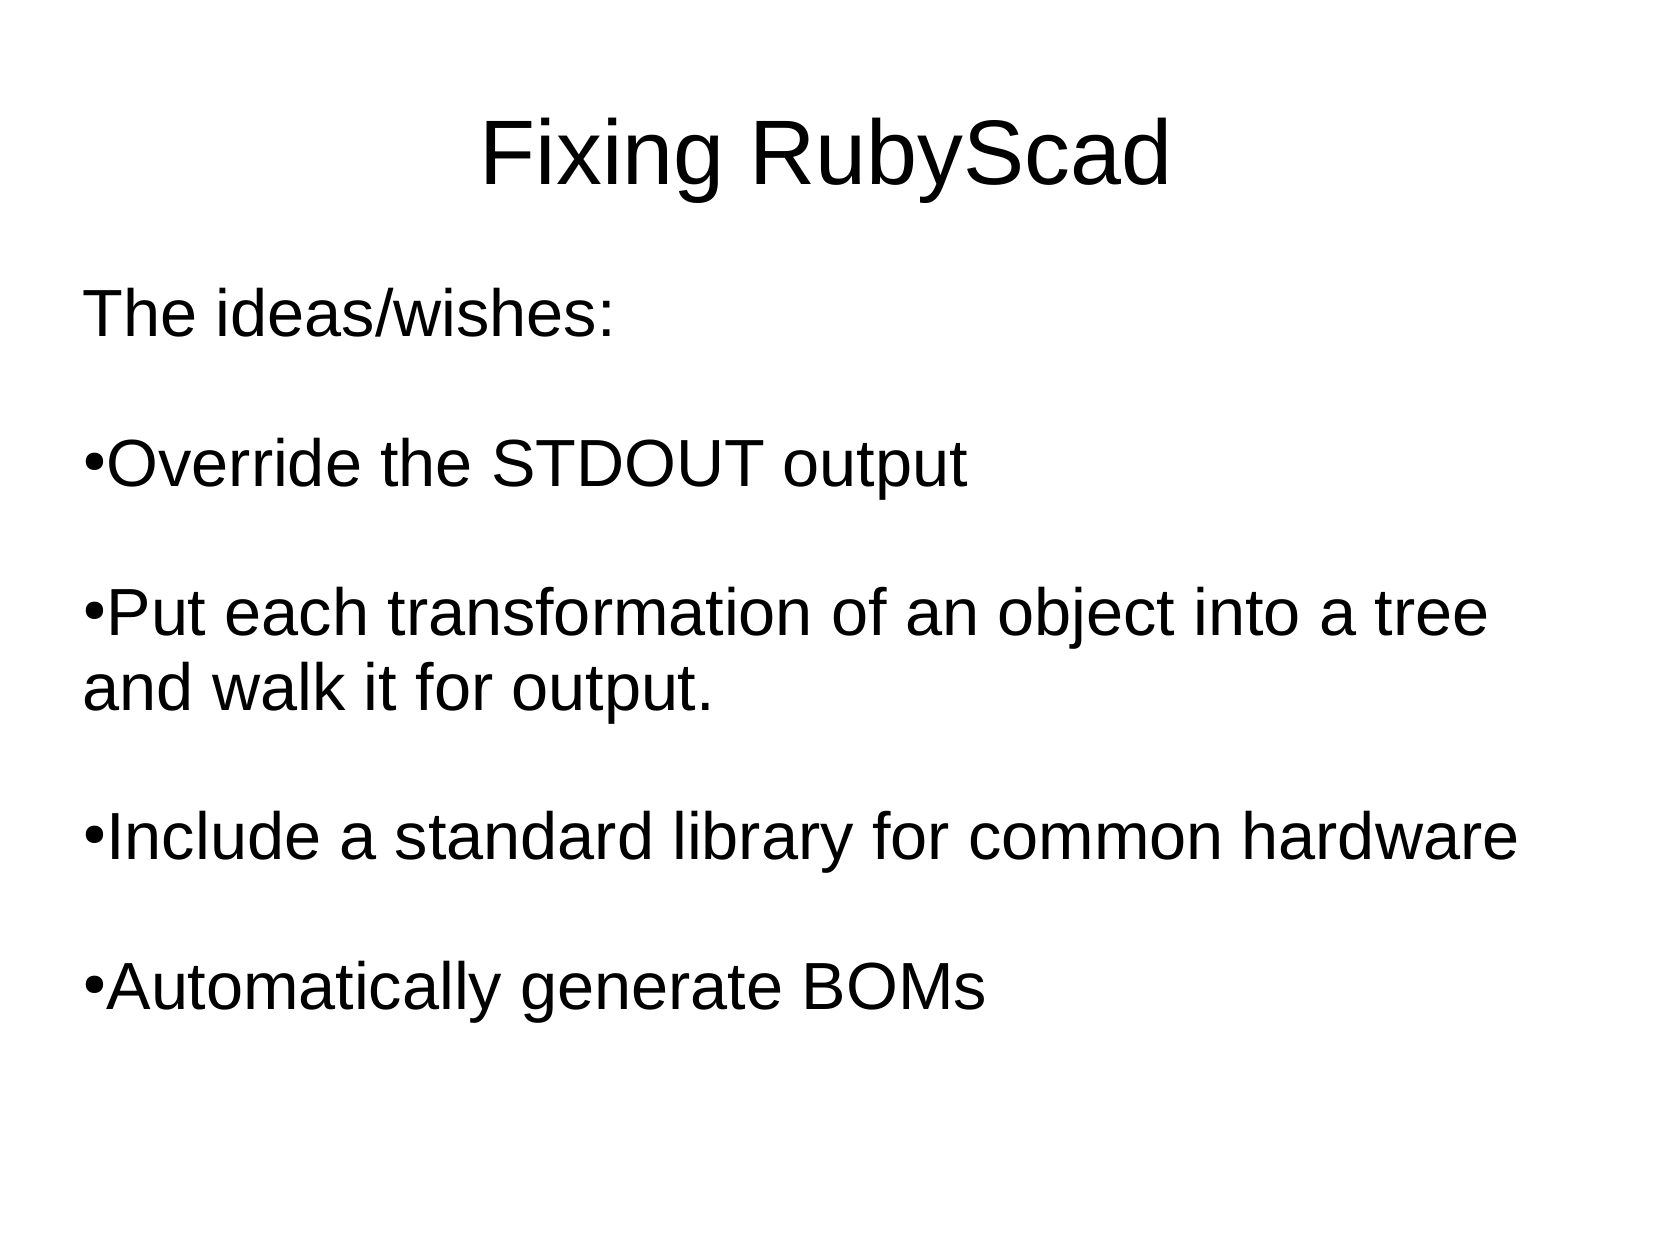

# Fixing RubyScad
The ideas/wishes:
Override the STDOUT output
Put each transformation of an object into a tree and walk it for output.
Include a standard library for common hardware
Automatically generate BOMs